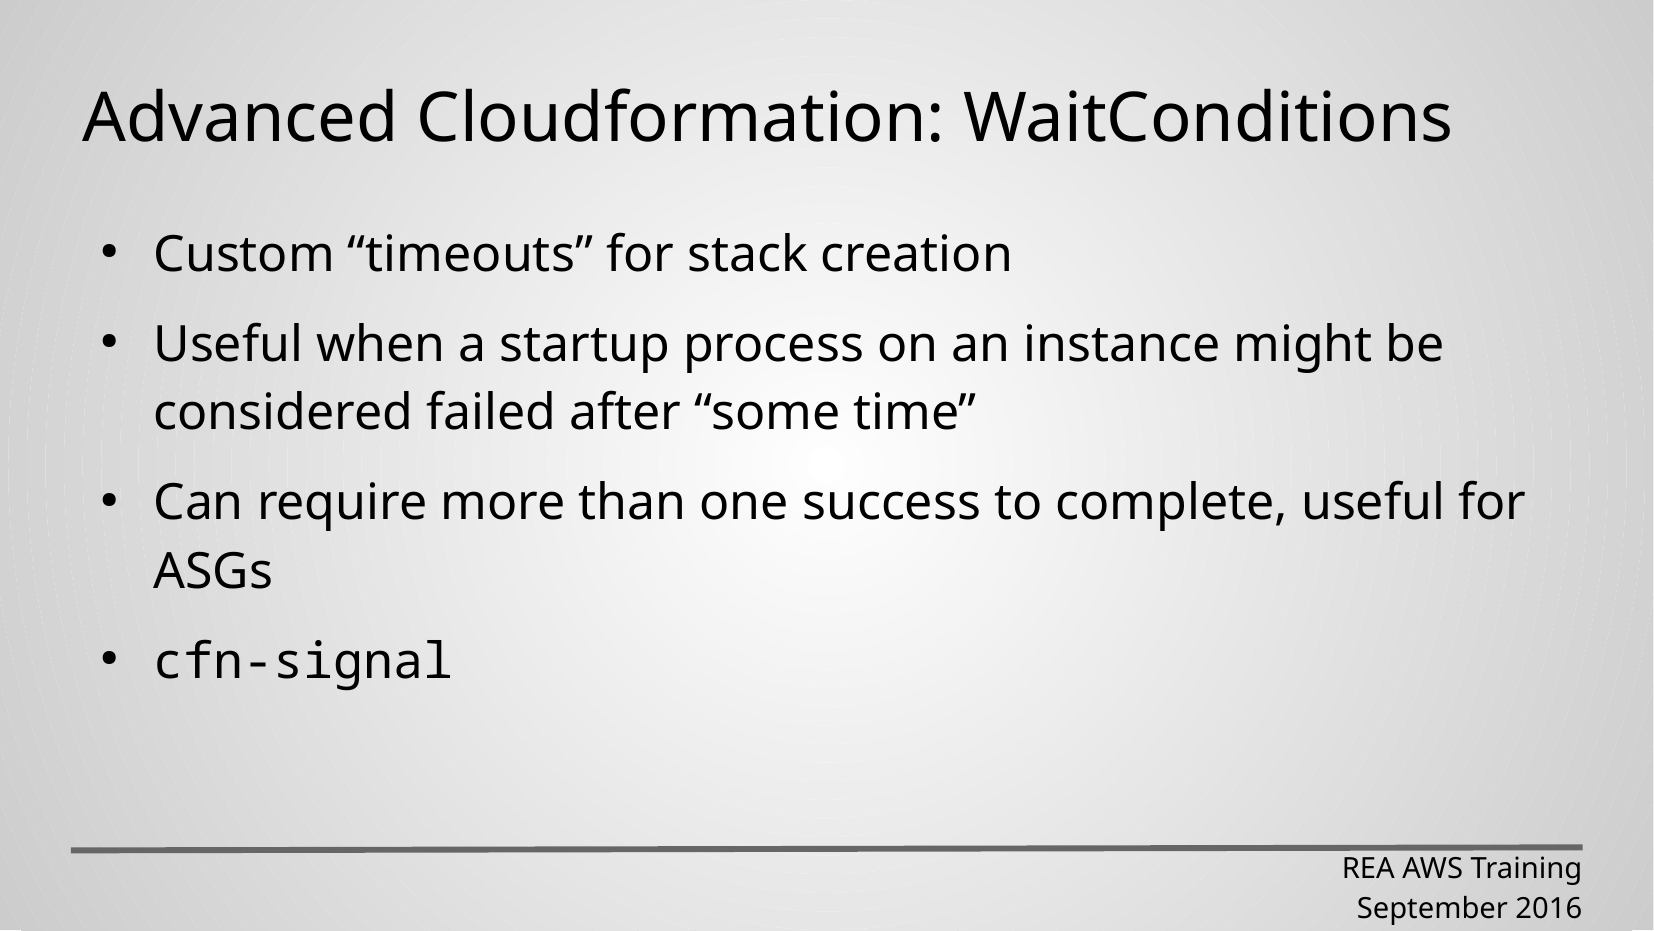

# Advanced Cloudformation: WaitConditions
Custom “timeouts” for stack creation
Useful when a startup process on an instance might be considered failed after “some time”
Can require more than one success to complete, useful for ASGs
cfn-signal